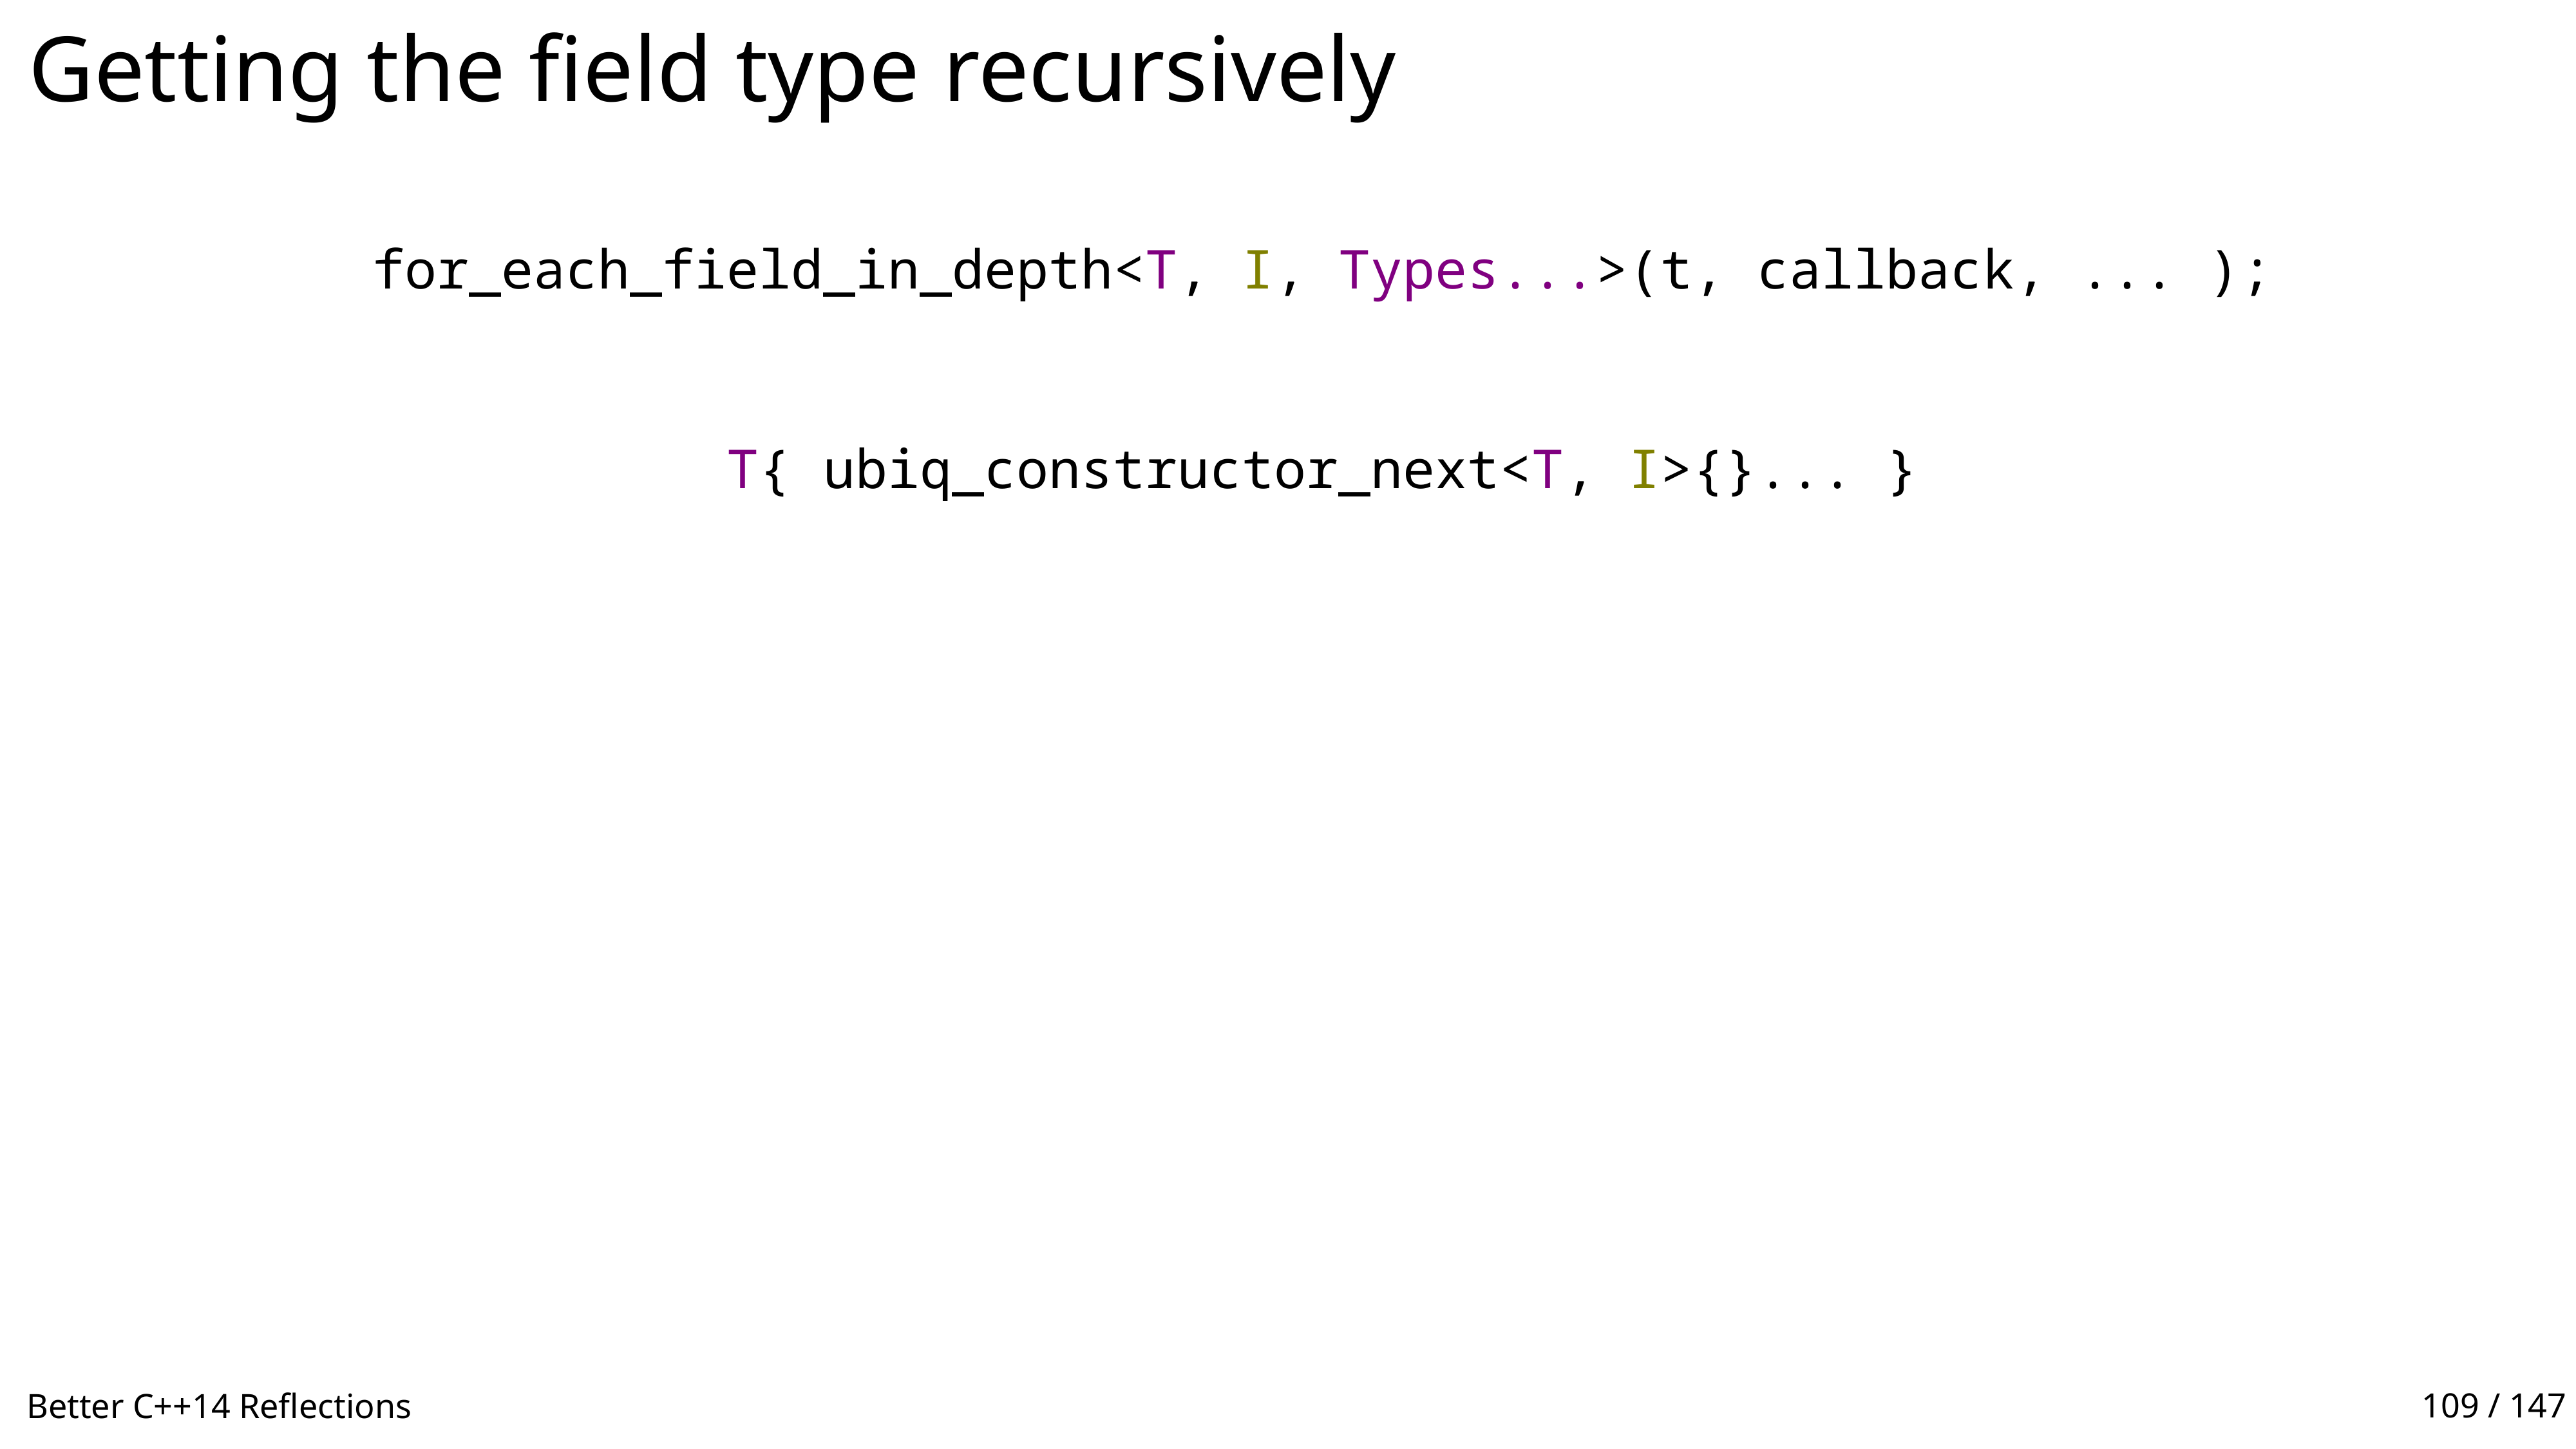

# Getting the field type recursively
for_each_field_in_depth<T, I, Types...>(t, callback, ... );
T{ ubiq_constructor_next<T, I>{}... }
Better C++14 Reflections